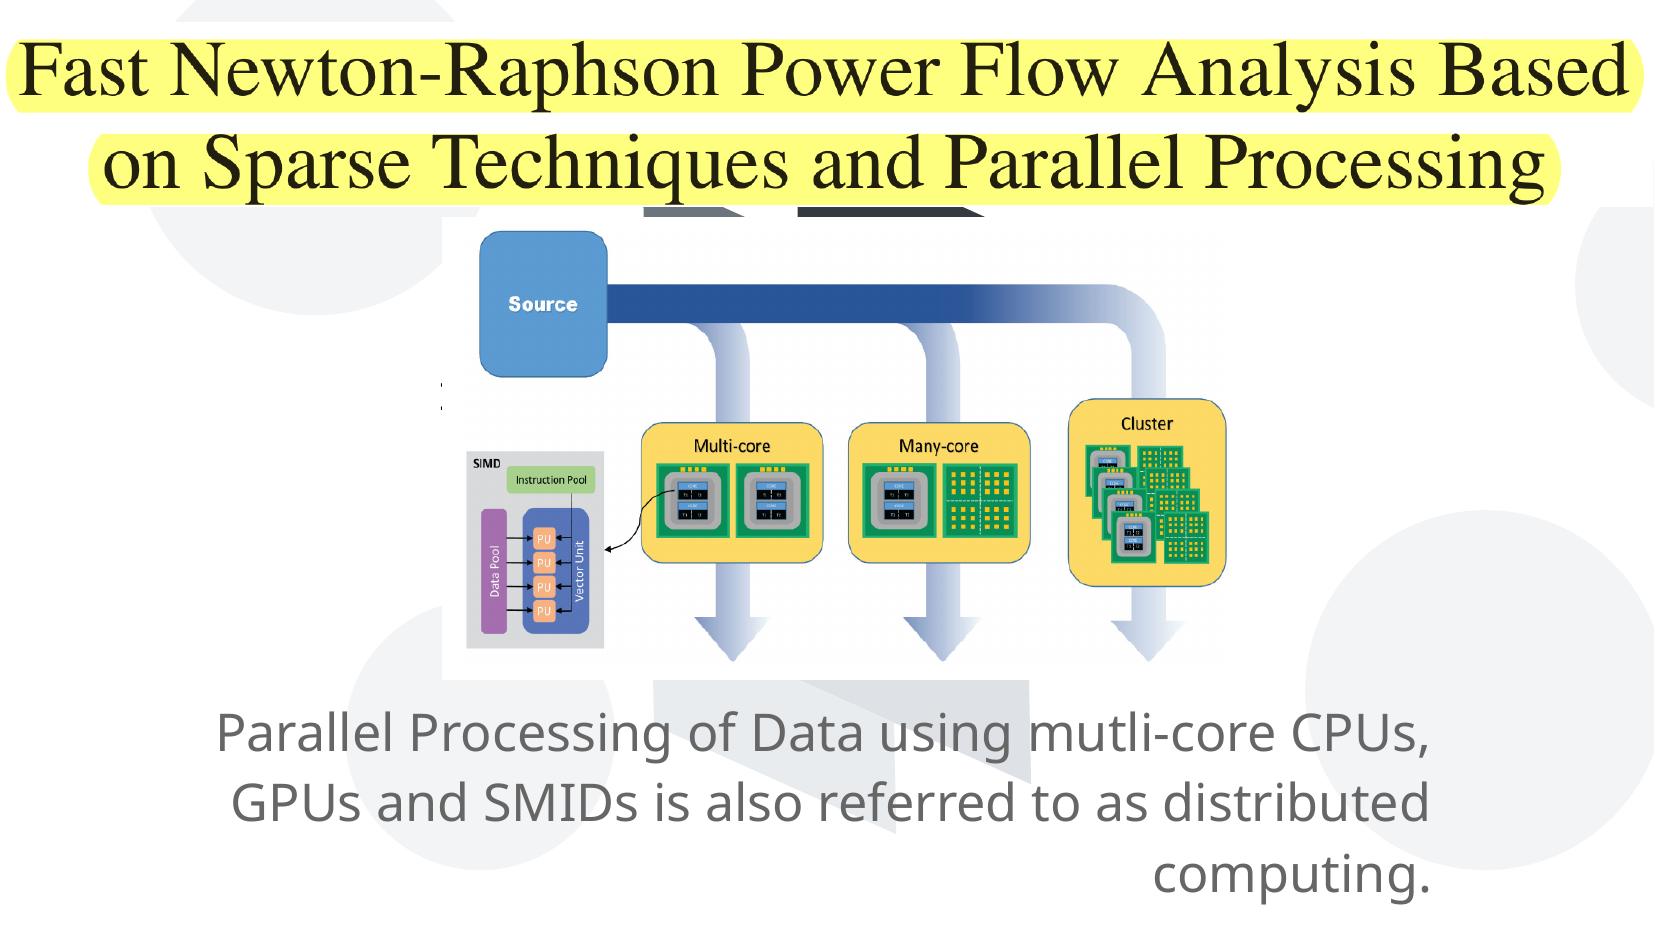

Lorem
Ipsum
Parallel Processing of Data using mutli-core CPUs, GPUs and SMIDs is also referred to as distributed computing.